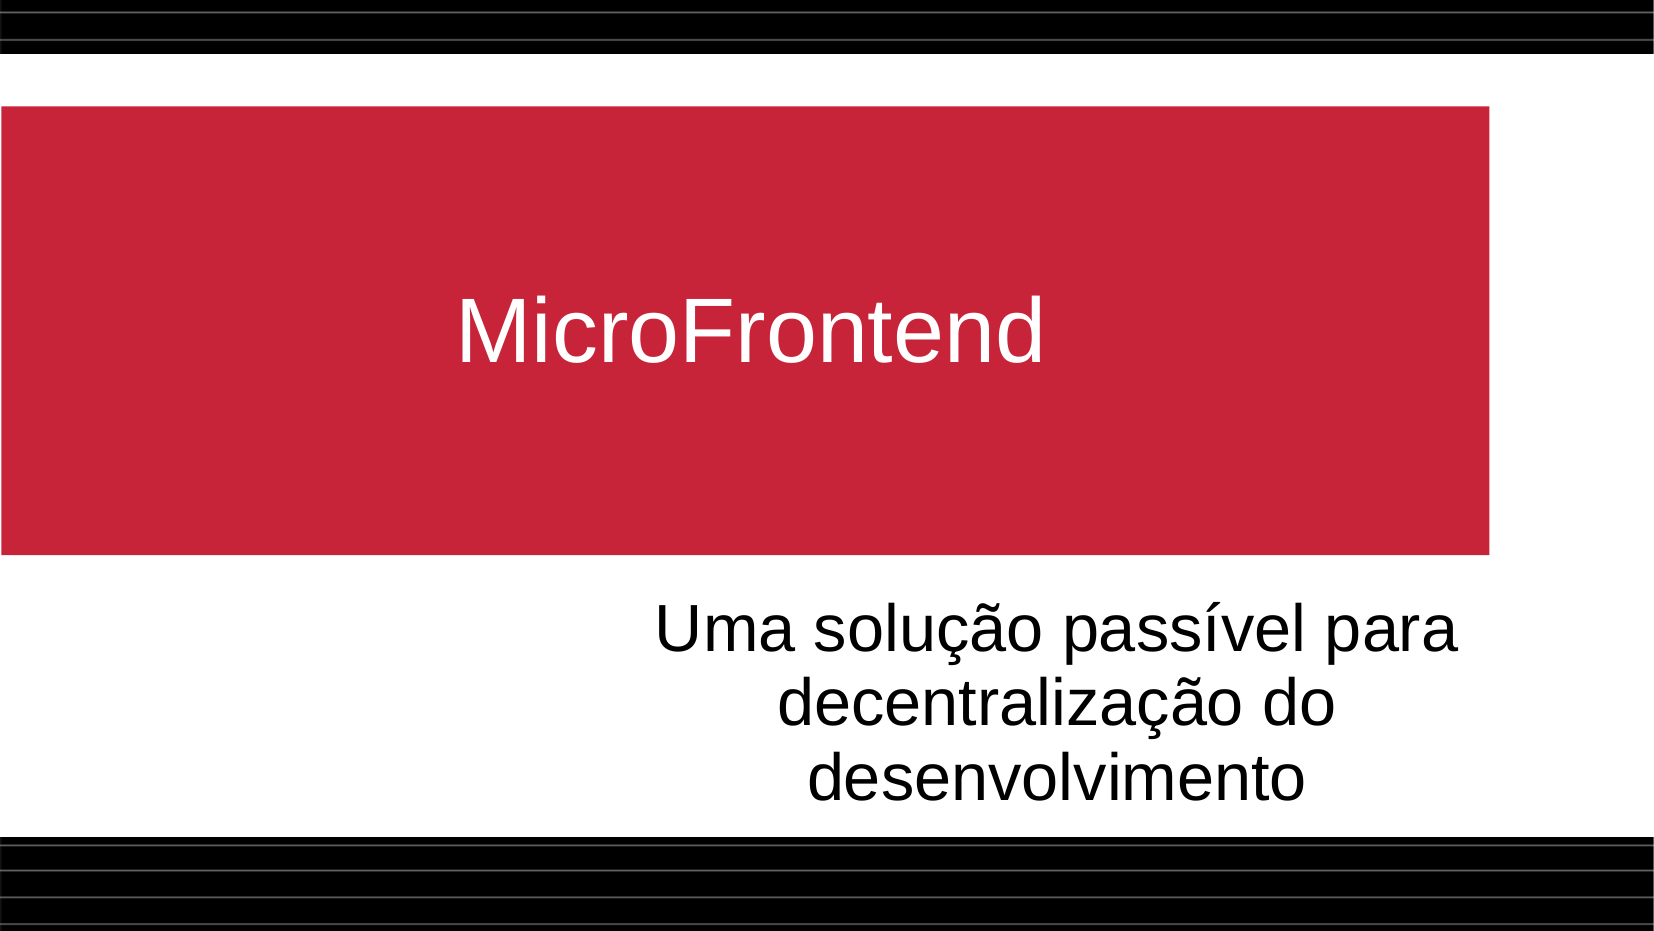

# MicroFrontend
Uma solução passível para decentralização do desenvolvimento